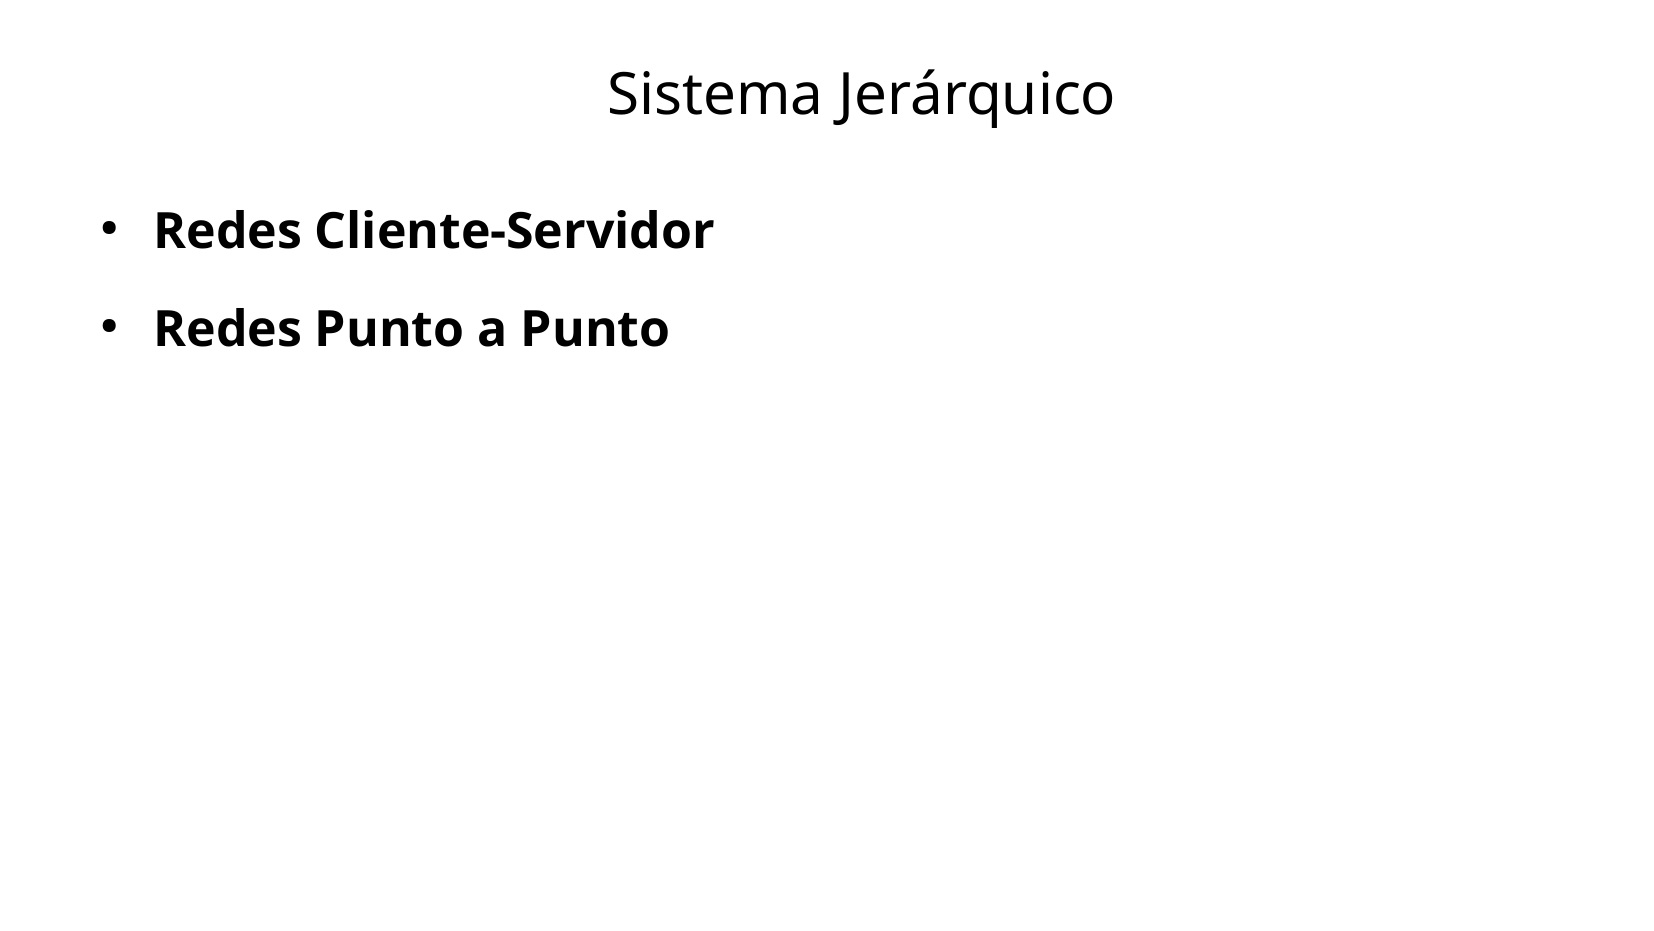

# Sistema Jerárquico
Redes Cliente-Servidor
Redes Punto a Punto